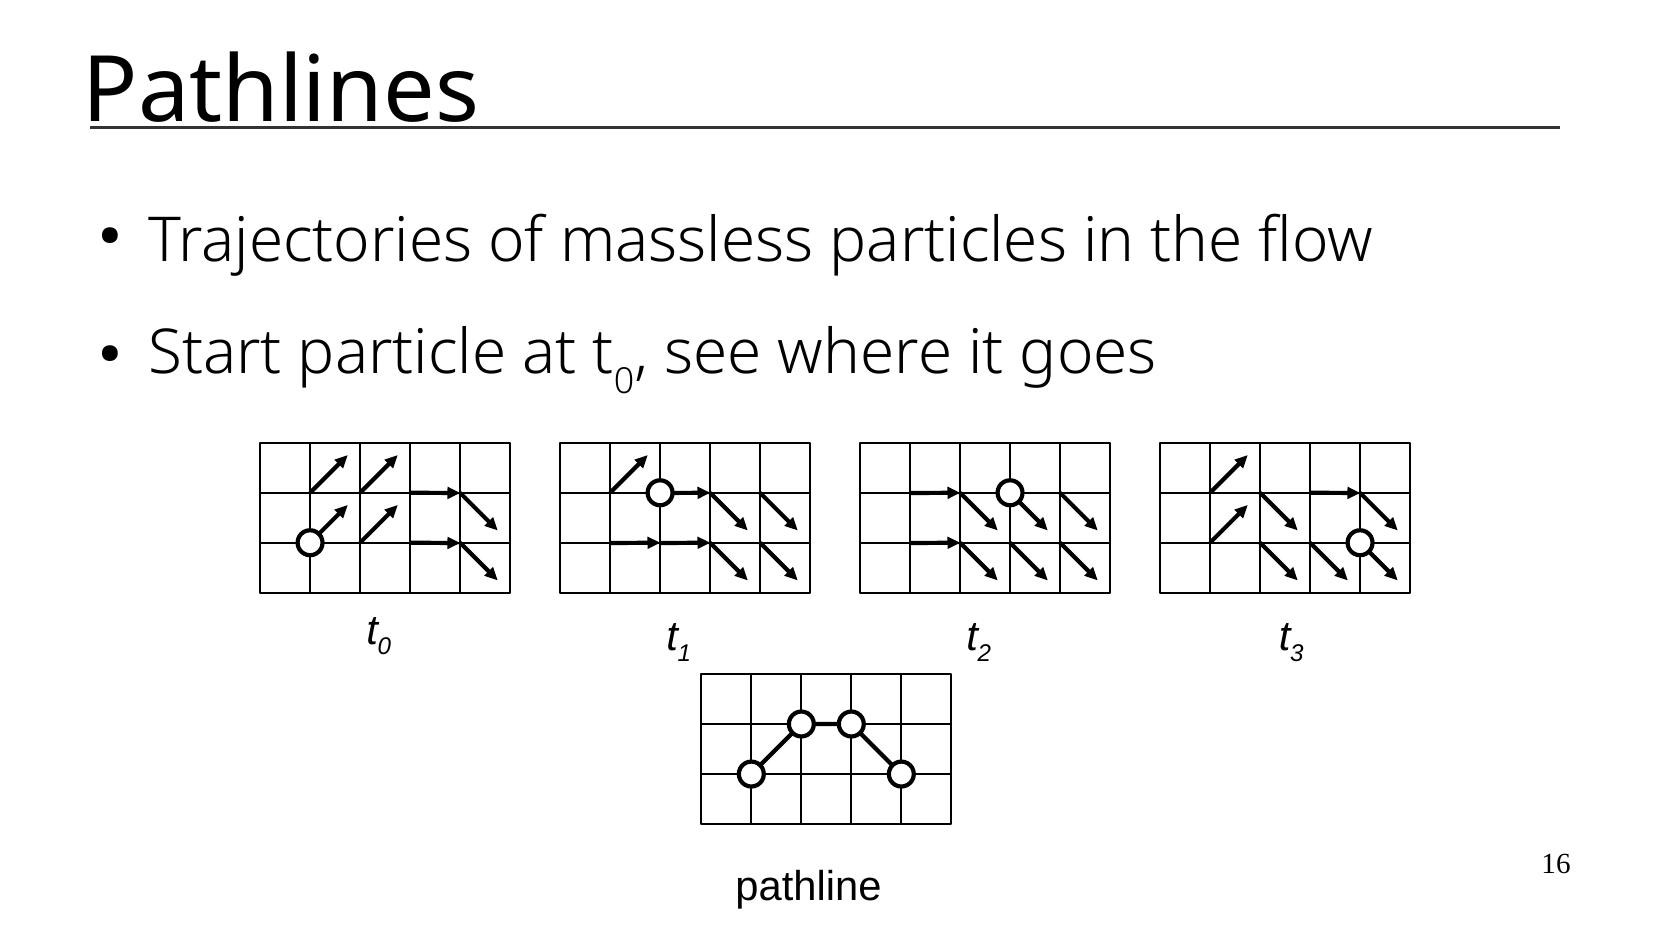

# Pathlines
Trajectories of massless particles in the flow
Start particle at t0, see where it goes
t0
t1
t2
t3
16
pathline